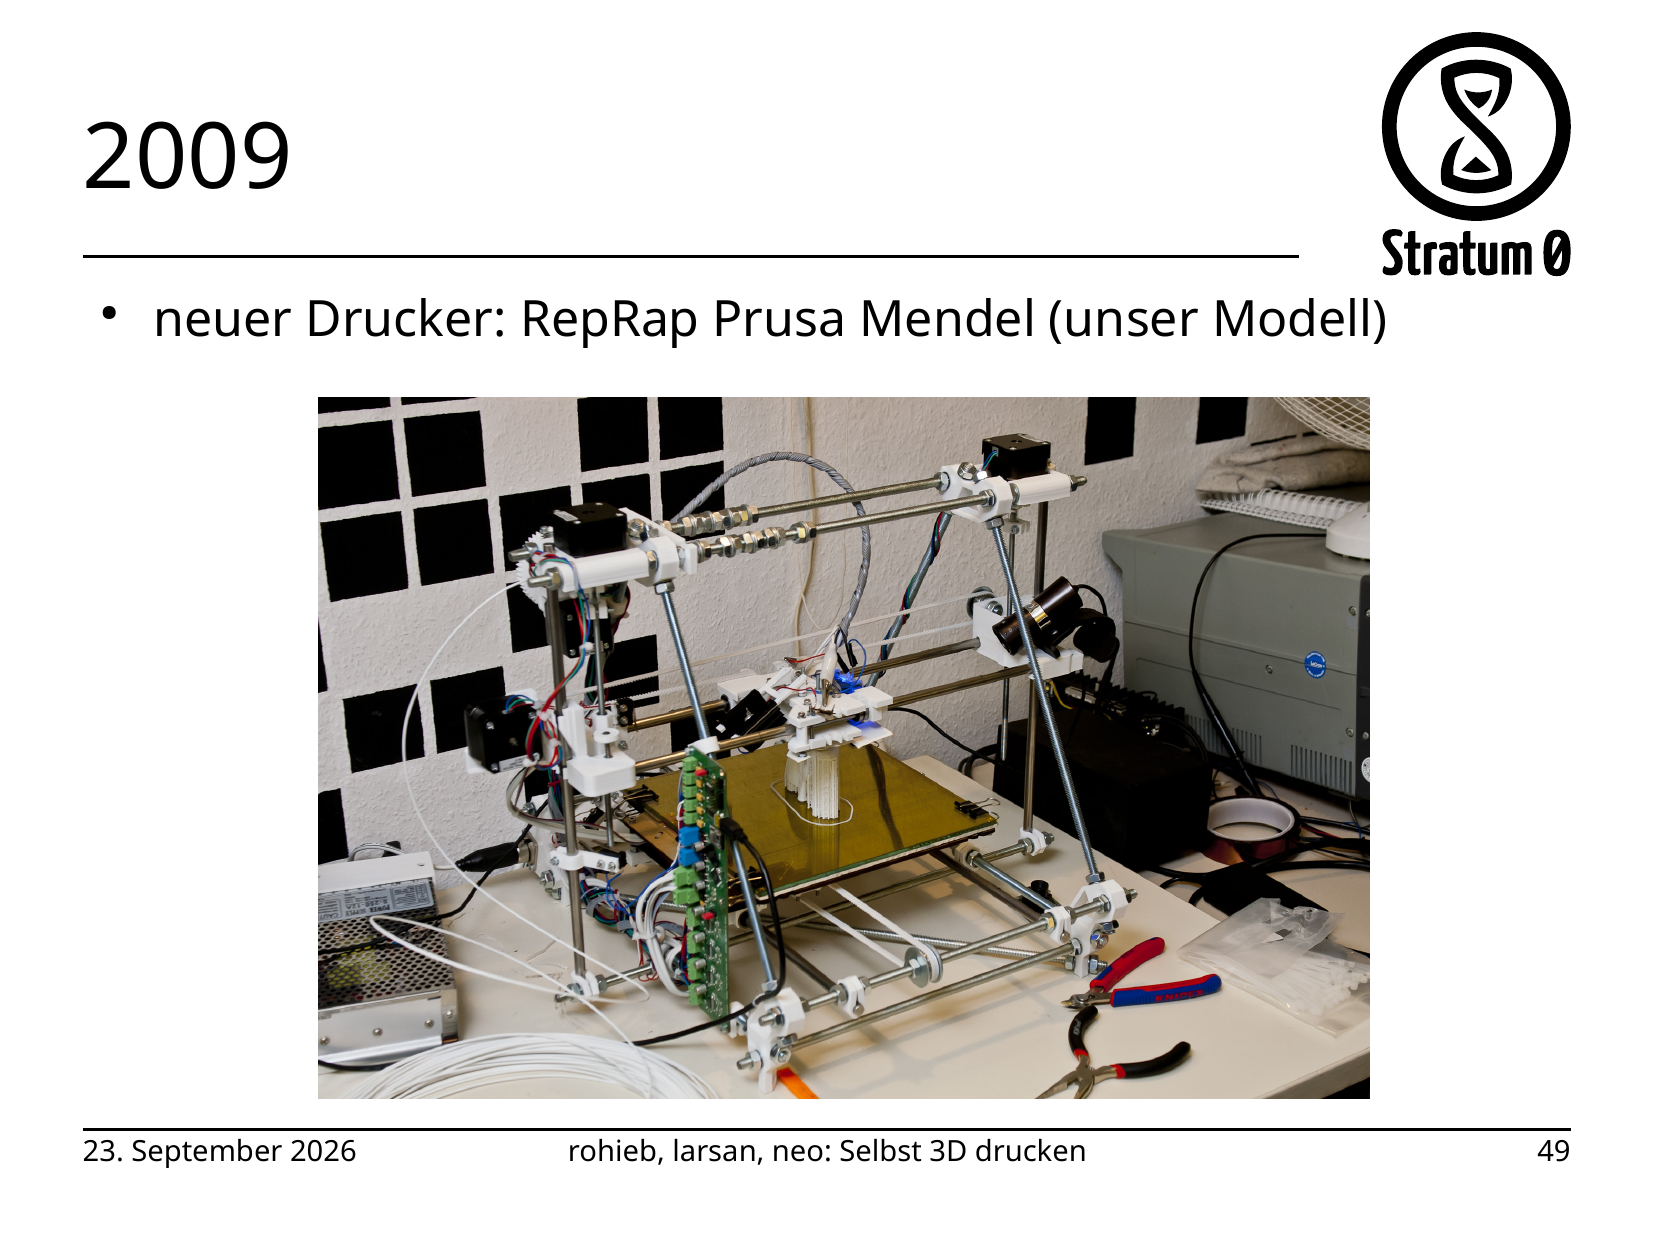

# 2009
neuer Drucker: RepRap Prusa Mendel (unser Modell)
rohieb, larsan, neo: Selbst 3D drucken
49